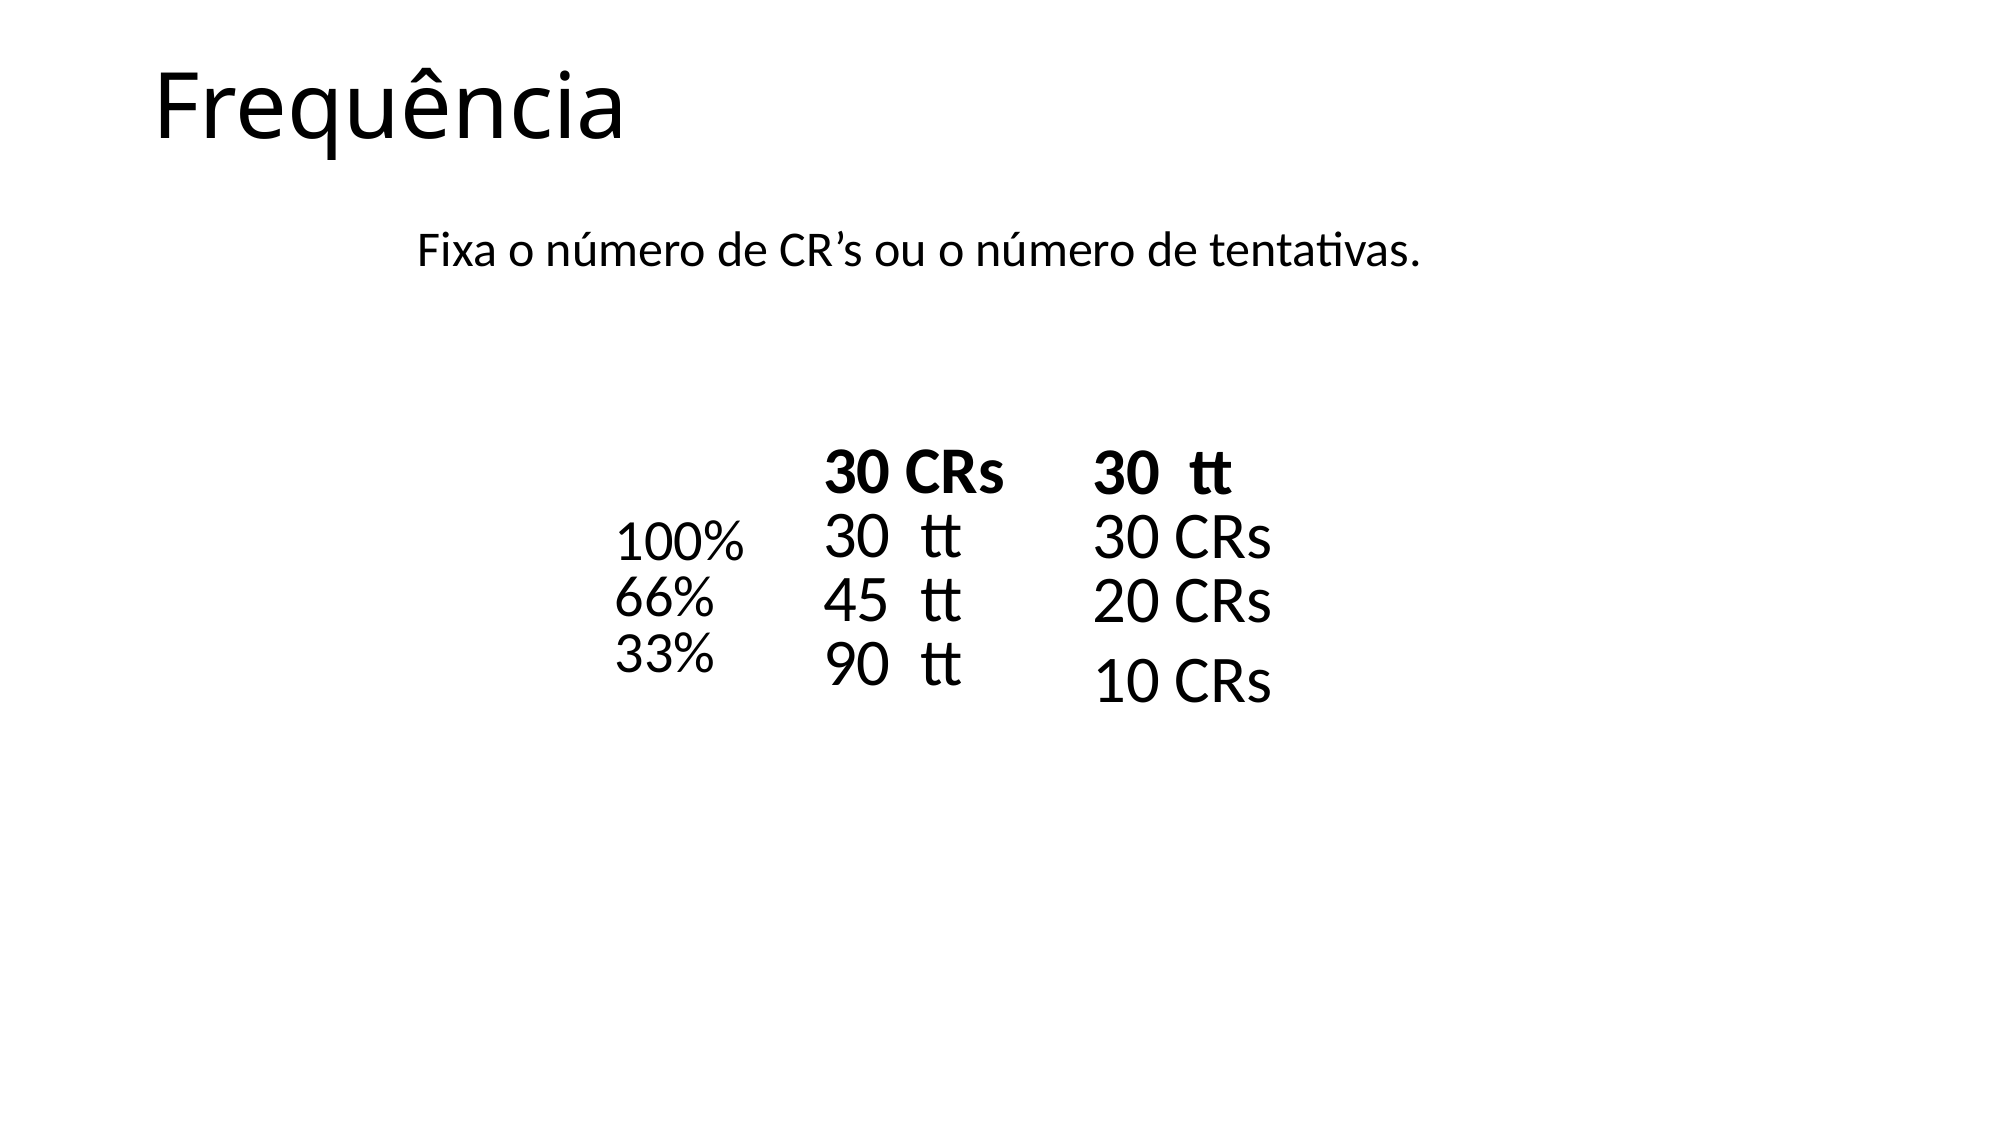

# Frequência
Fixa o número de CR’s ou o número de tentativas.
30 CRs
30 tt
45 tt
90 tt
30 tt
30 CRs
20 CRs
10 CRs
100%
66%
33%